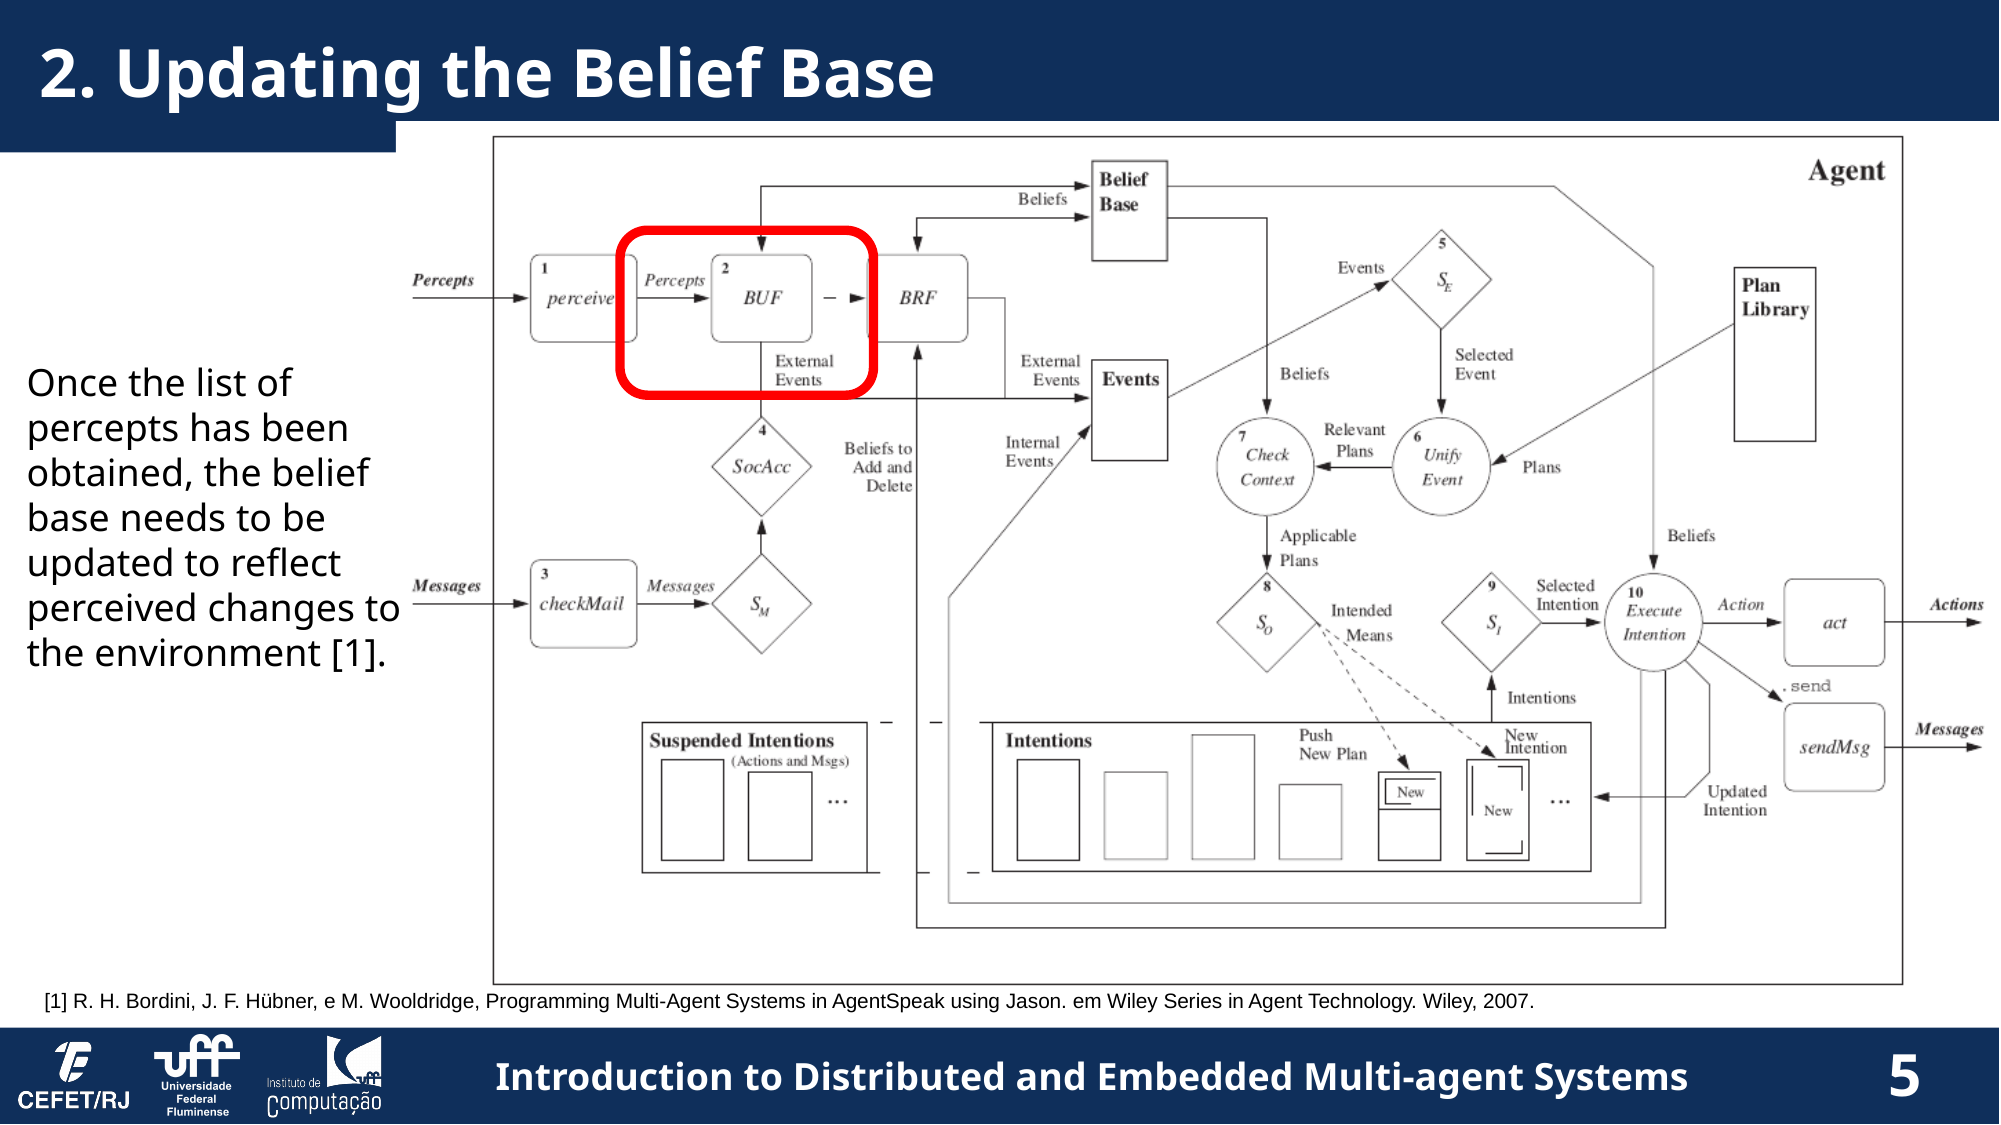

2. Updating the Belief Base
Once the list of percepts has been obtained, the belief base needs to be updated to reflect perceived changes to the environment [1].
[1] R. H. Bordini, J. F. Hübner, e M. Wooldridge, Programming Multi-Agent Systems in AgentSpeak using Jason. em Wiley Series in Agent Technology. Wiley, 2007.